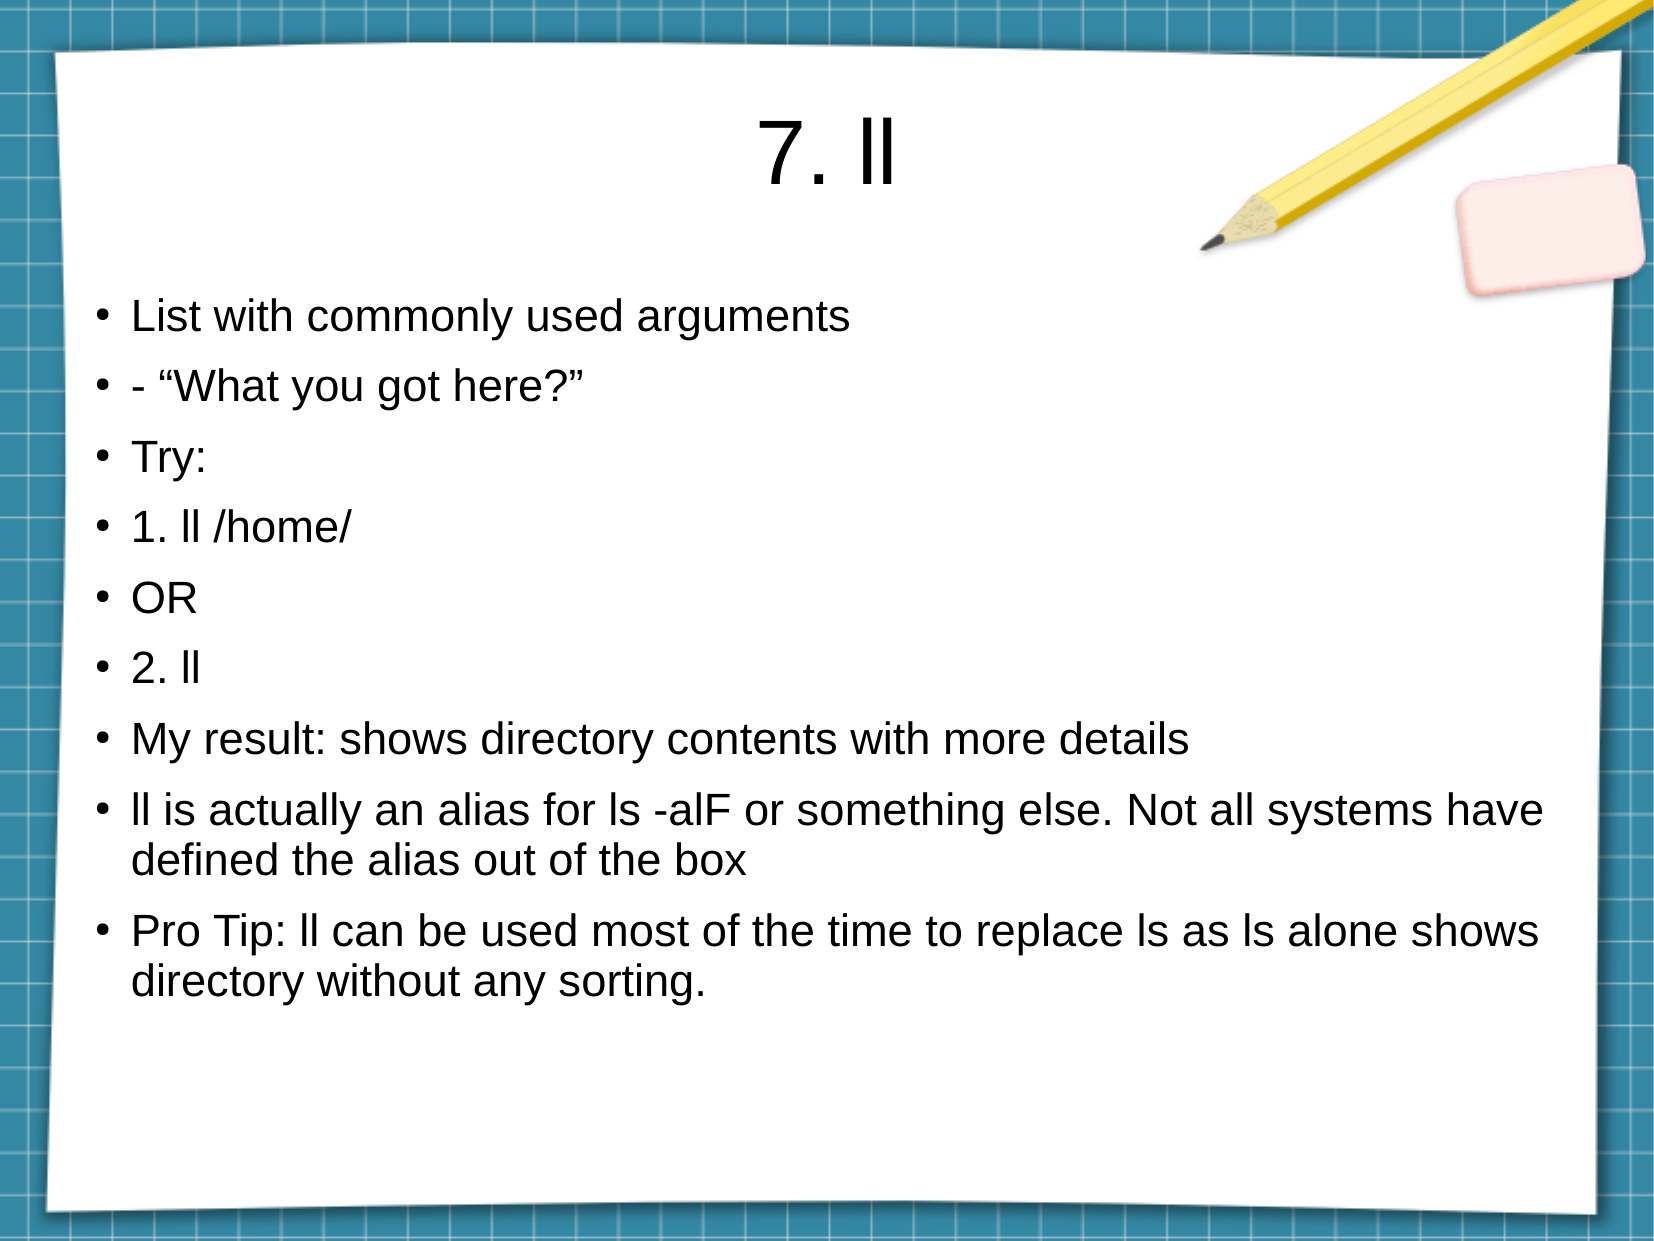

# 7. ll
List with commonly used arguments
- “What you got here?”
Try:
1. ll /home/
OR
2. ll
My result: shows directory contents with more details
ll is actually an alias for ls -alF or something else. Not all systems have defined the alias out of the box
Pro Tip: ll can be used most of the time to replace ls as ls alone shows directory without any sorting.